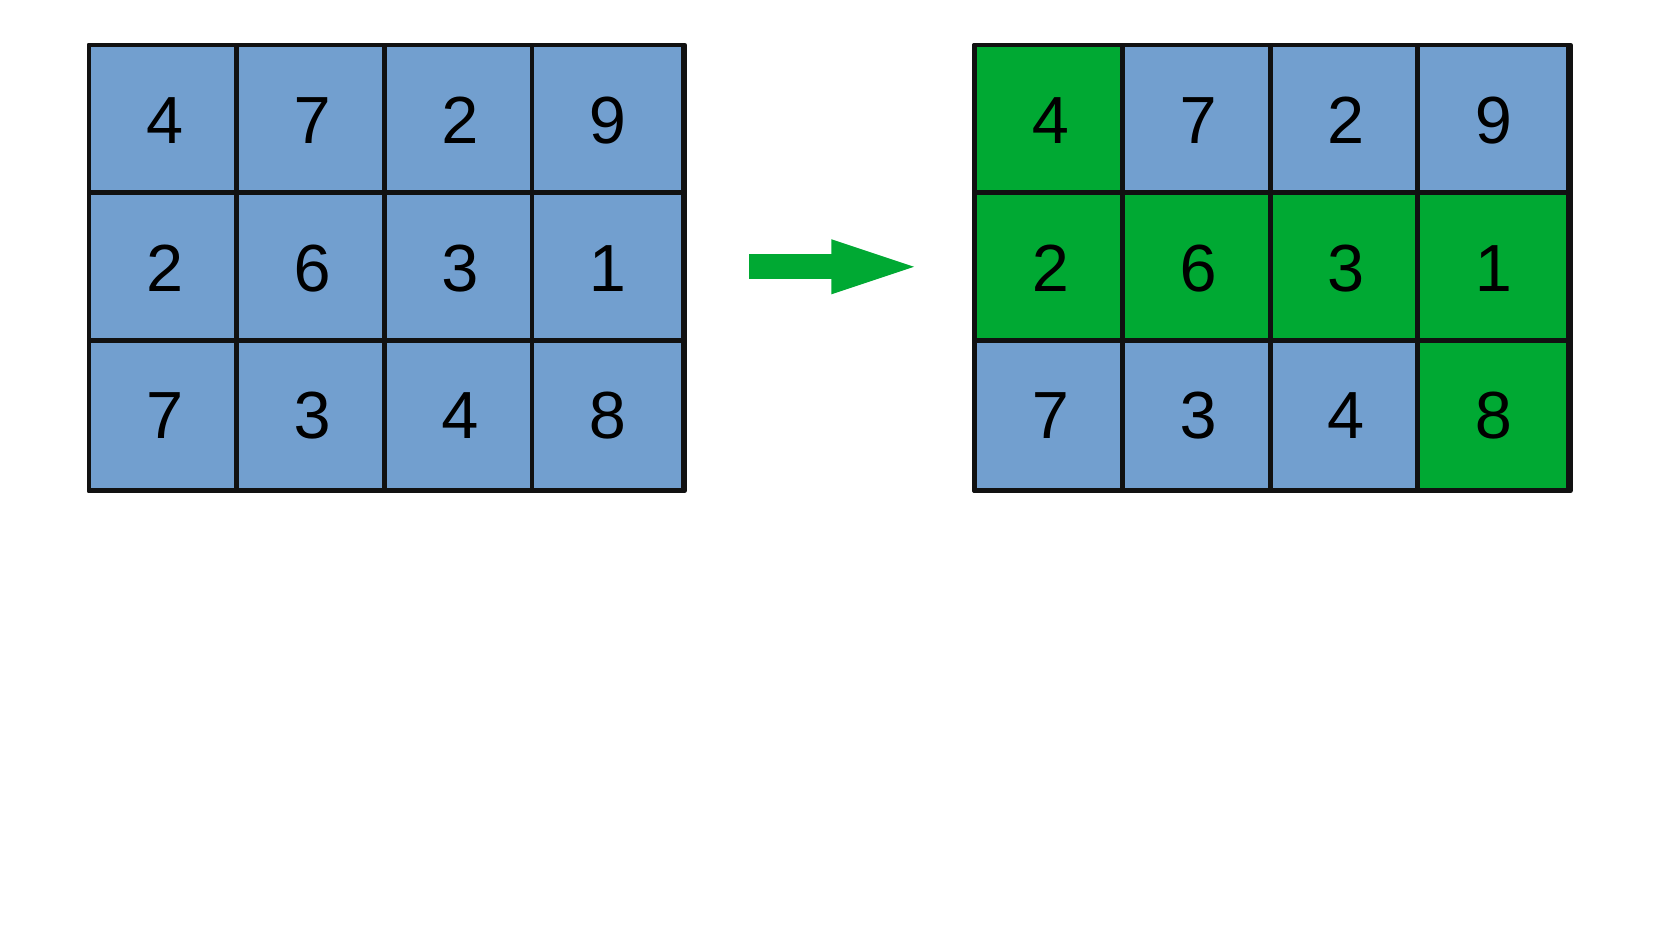

4
7
2
9
4
7
2
9
2
6
3
1
2
6
3
1
7
3
4
8
7
3
4
8